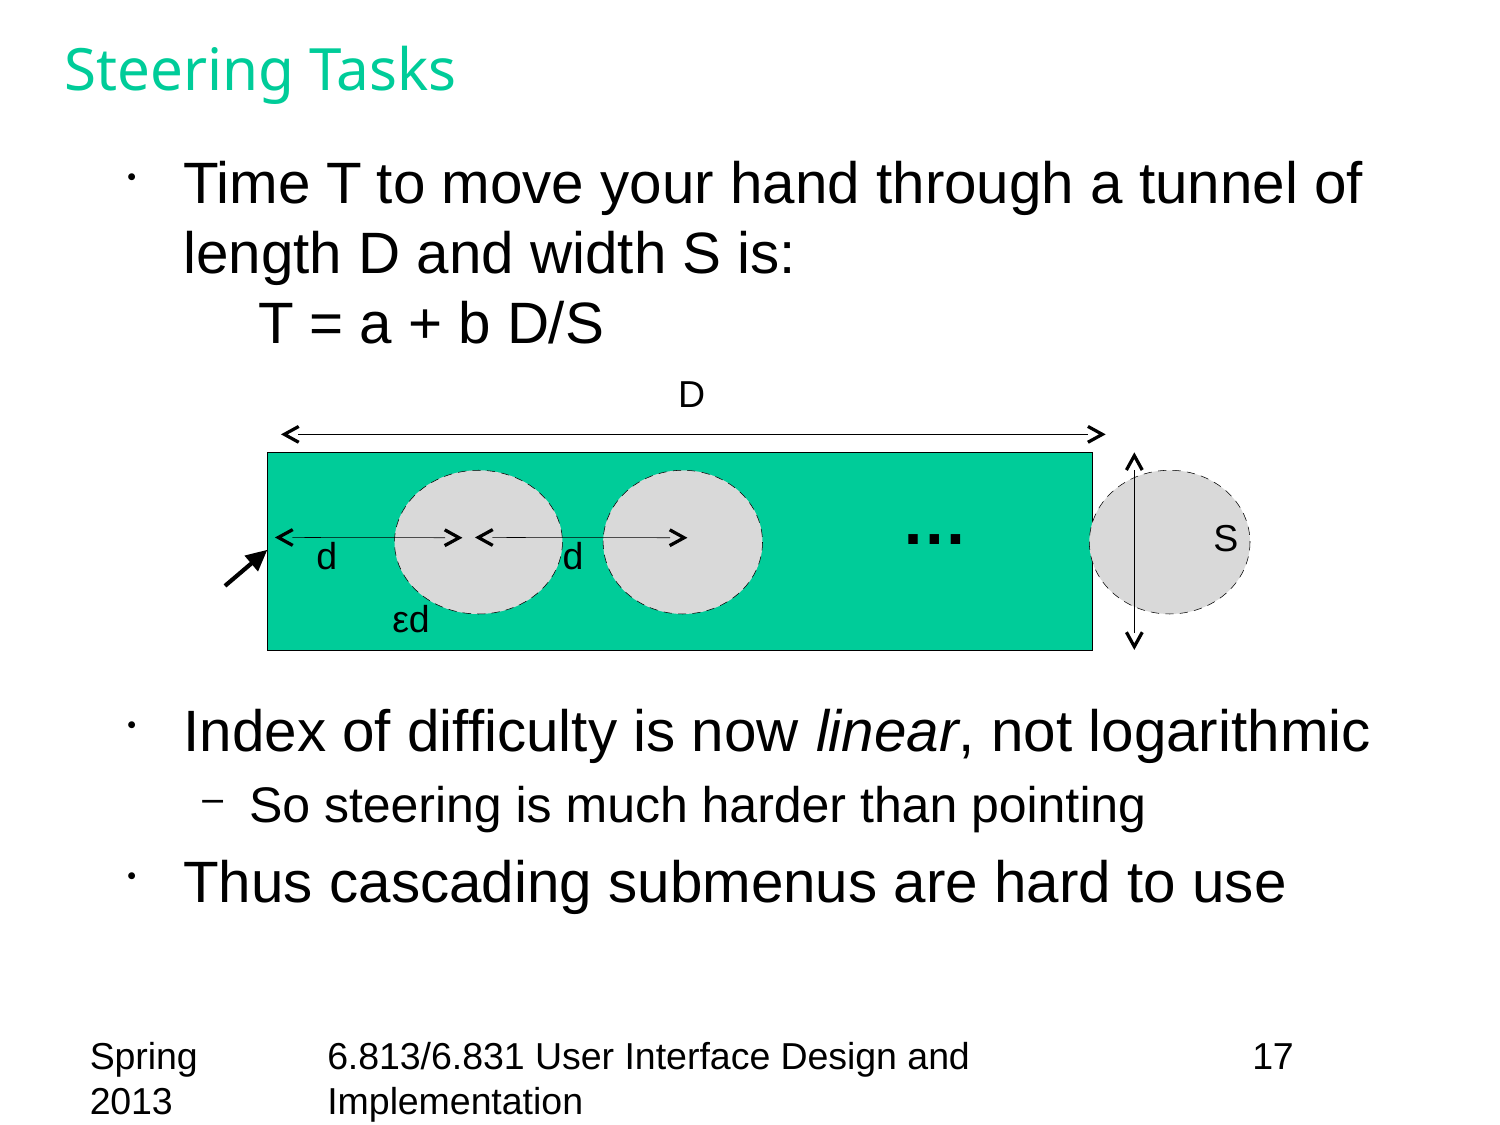

# Steering Tasks
Time T to move your hand through a tunnel of length D and width S is:
	T = a + b D/S
Index of difficulty is now linear, not logarithmic
So steering is much harder than pointing
Thus cascading submenus are hard to use
D
…
S
d
d
εd
Spring 2013
6.813/6.831 User Interface Design and Implementation